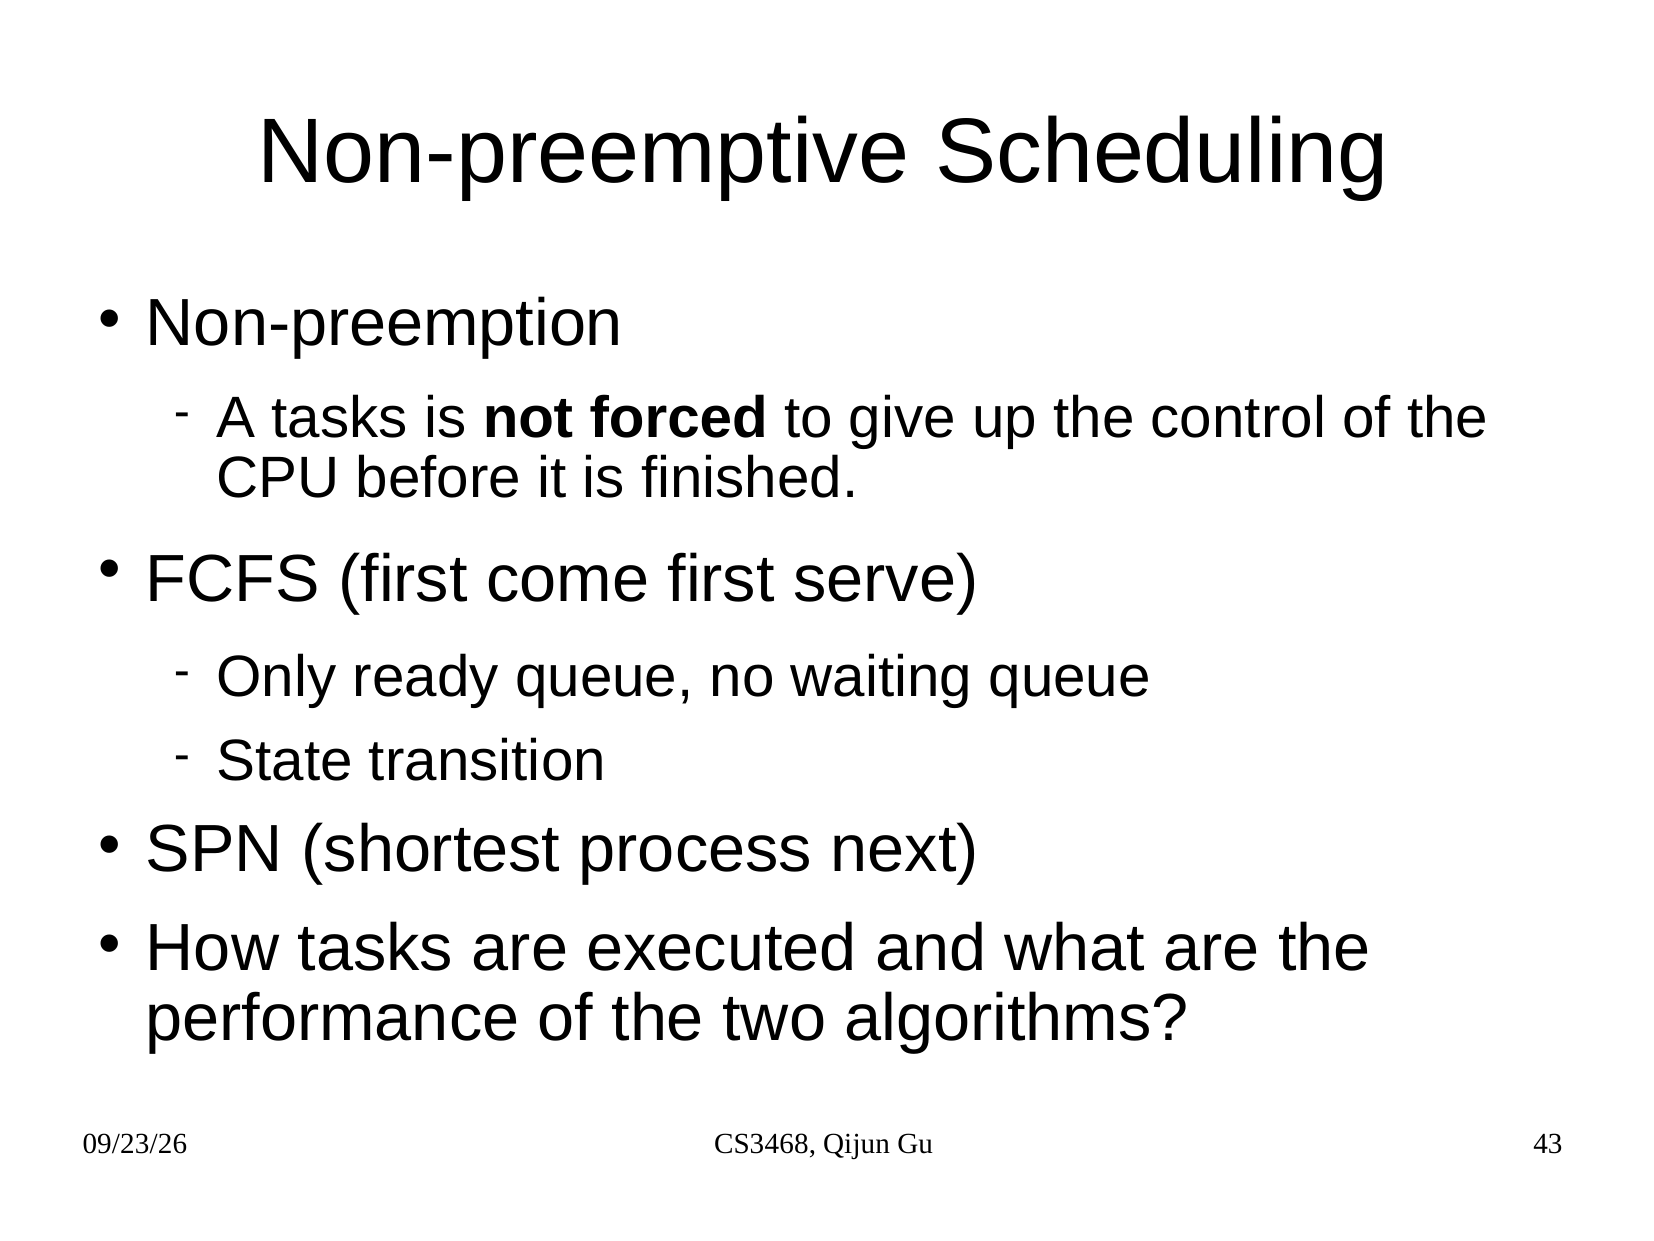

# Non-preemptive Scheduling
Non-preemption
A tasks is not forced to give up the control of the CPU before it is finished.
FCFS (first come first serve)‏
Only ready queue, no waiting queue
State transition
SPN (shortest process next)
How tasks are executed and what are the performance of the two algorithms?
CS3468, Qijun Gu
43